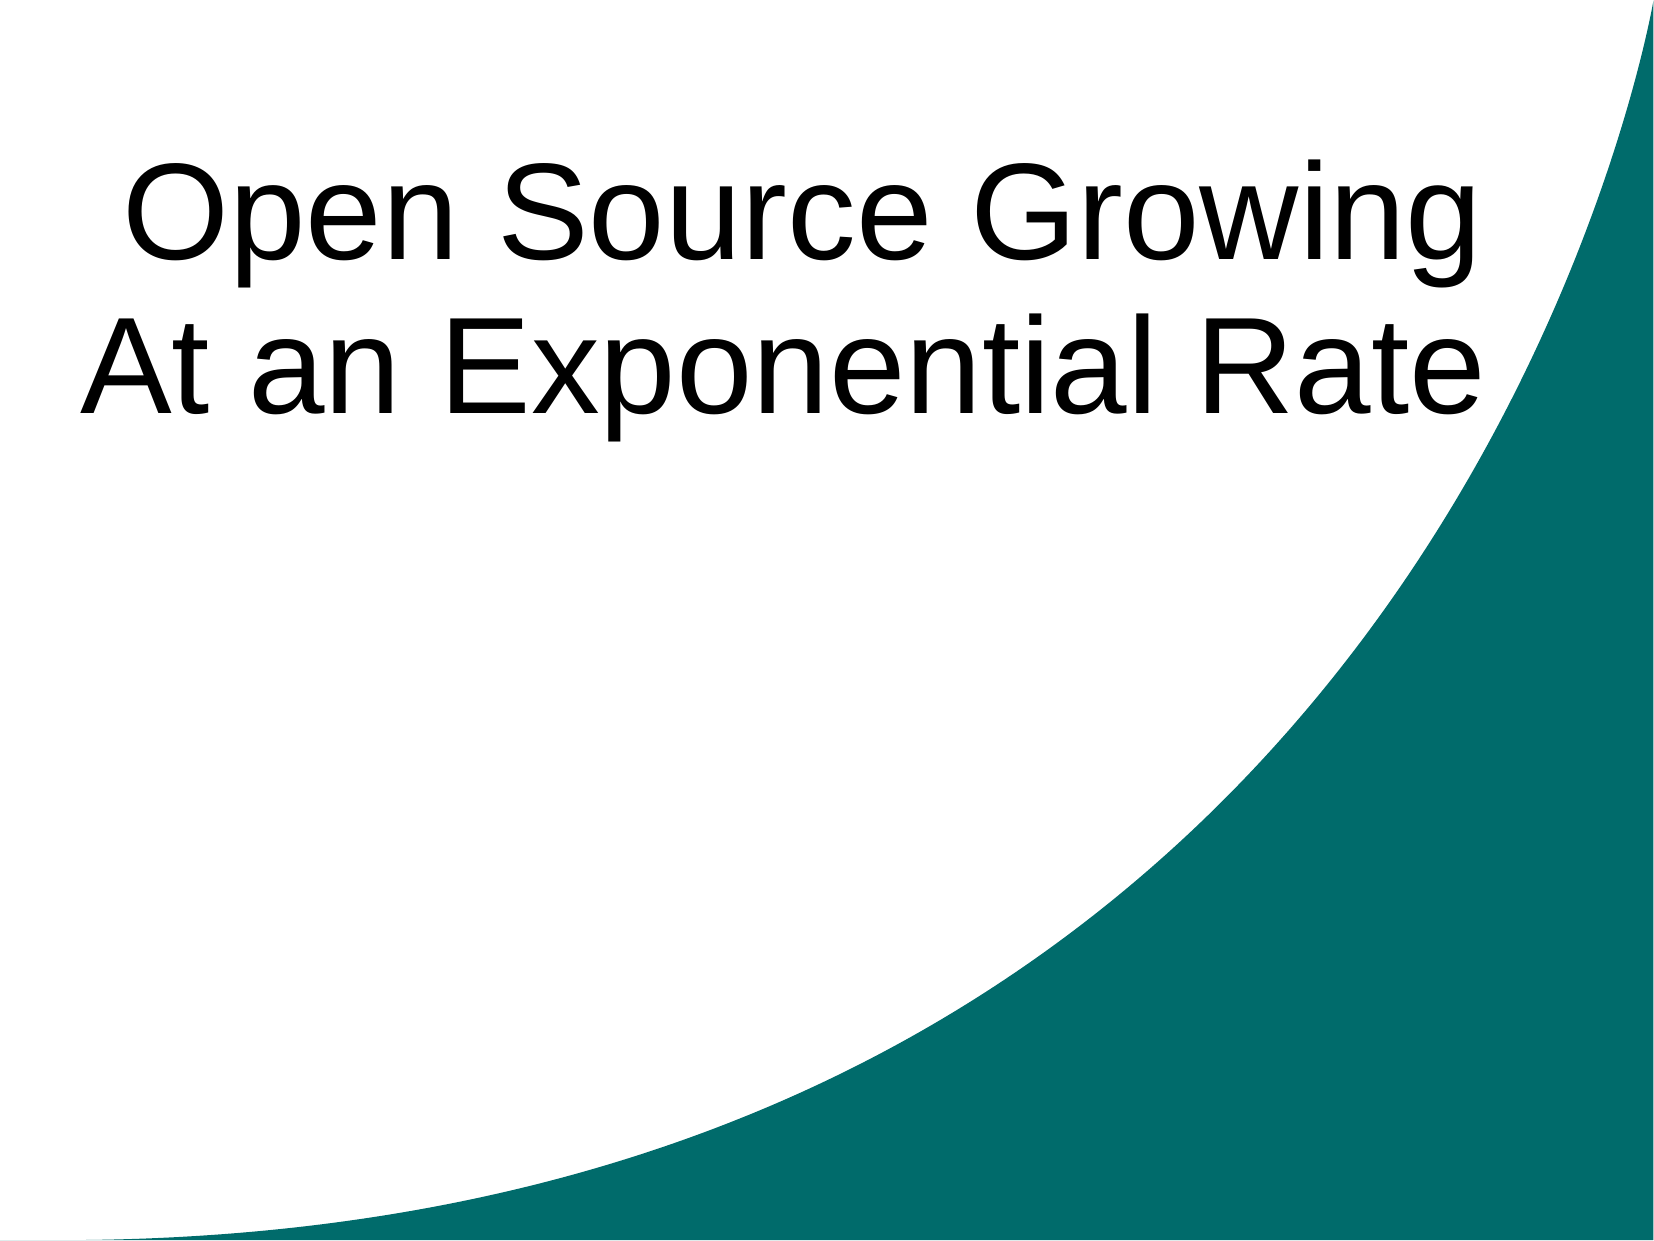

# Open Source Growing At an Exponential Rate